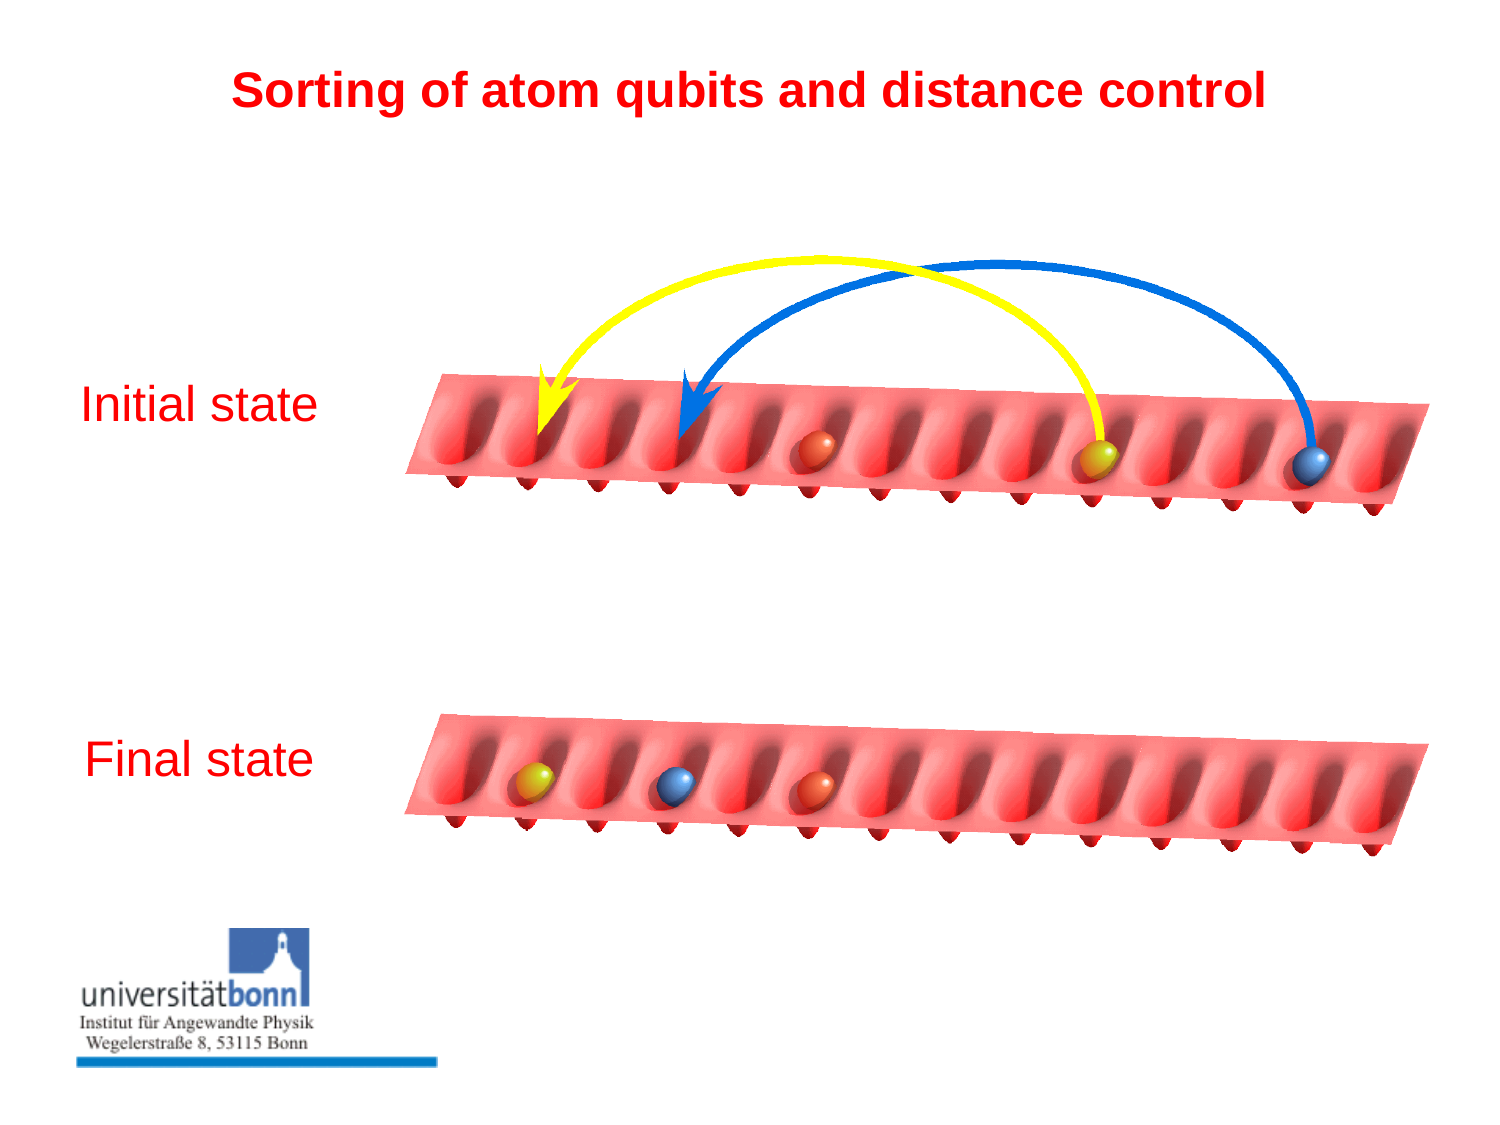

Sorting of atom qubits and distance control
Initial state
Final state